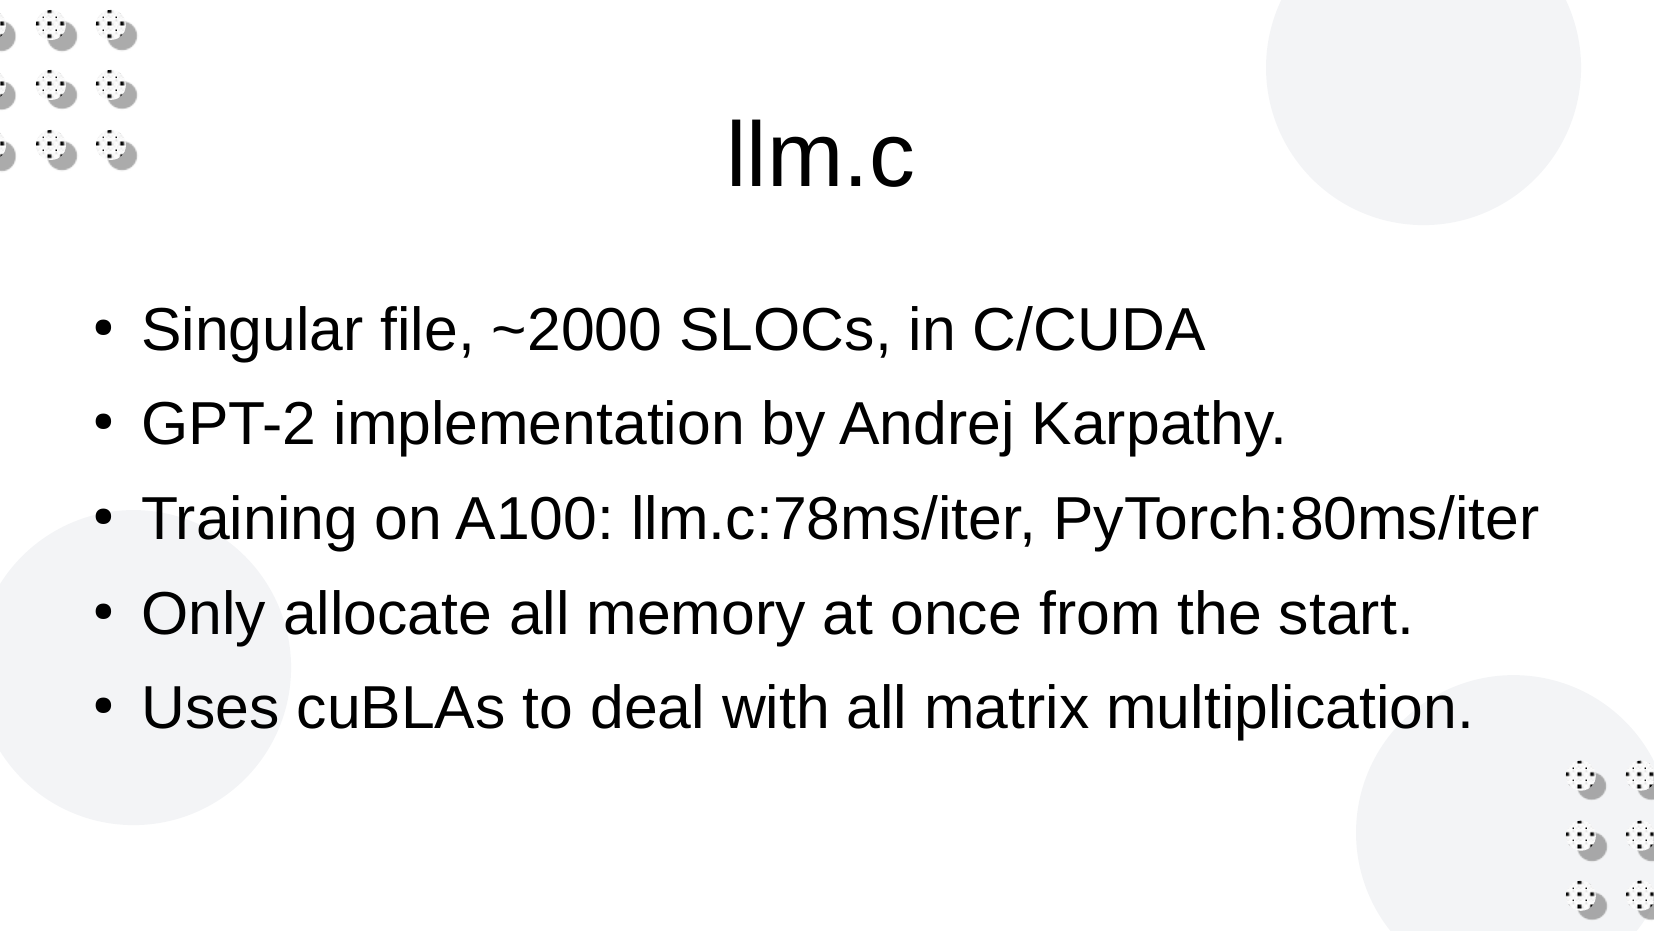

# llm.c
Singular file, ~2000 SLOCs, in C/CUDA
GPT-2 implementation by Andrej Karpathy.
Training on A100: llm.c:78ms/iter, PyTorch:80ms/iter
Only allocate all memory at once from the start.
Uses cuBLAs to deal with all matrix multiplication.